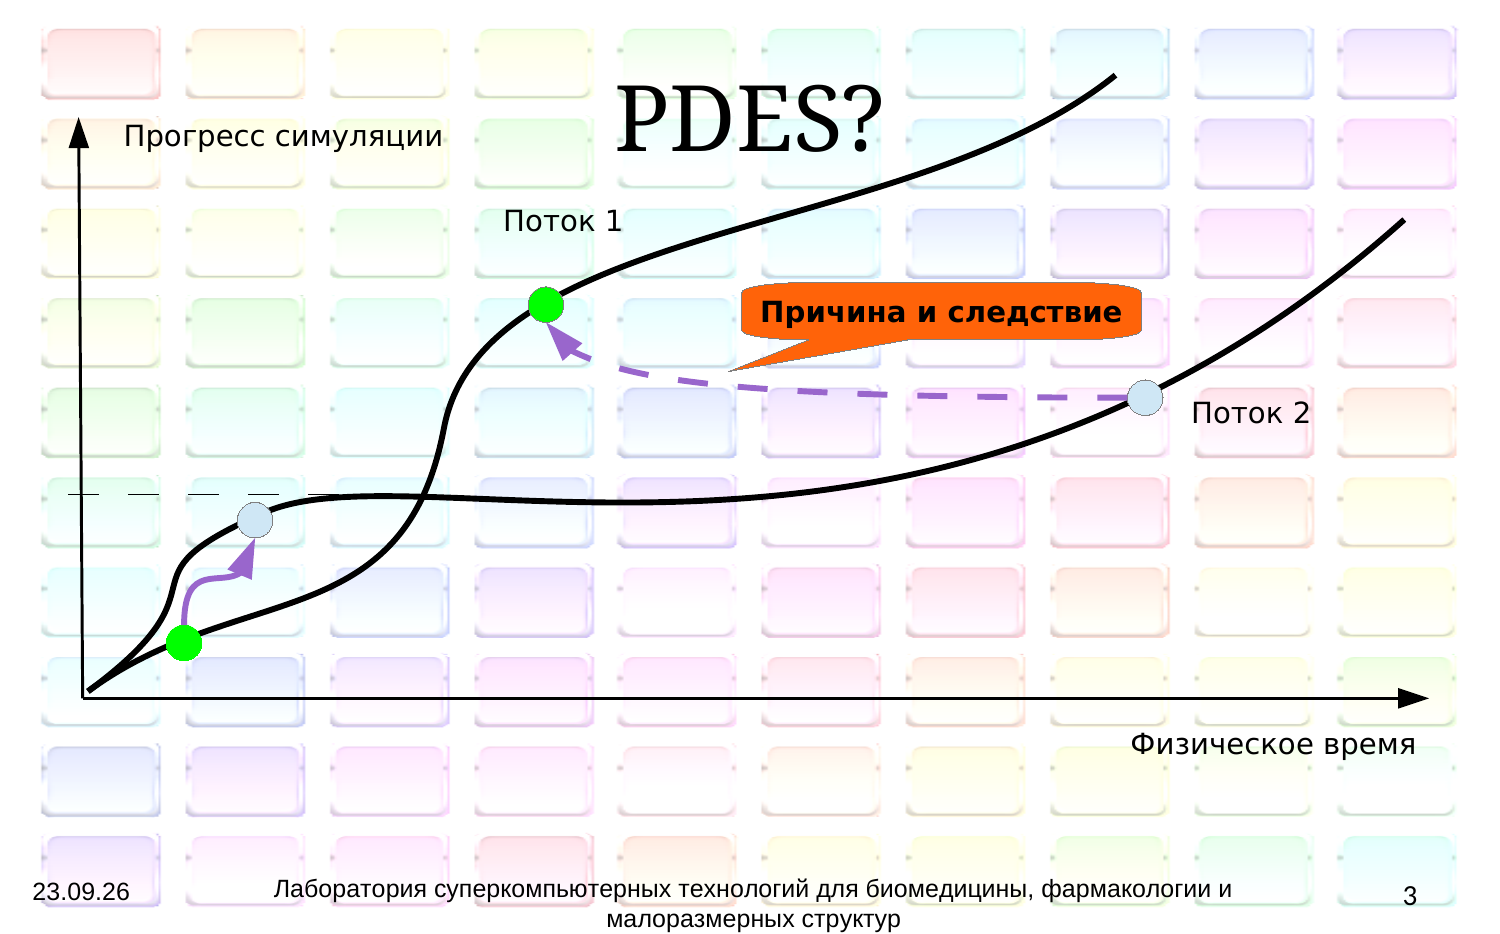

# PDES?
Прогресс симуляции
Поток 1
Причина и следствие
Поток 2
Физическое время
Лаборатория суперкомпьютерных технологий для биомедицины, фармакологии и малоразмерных структур